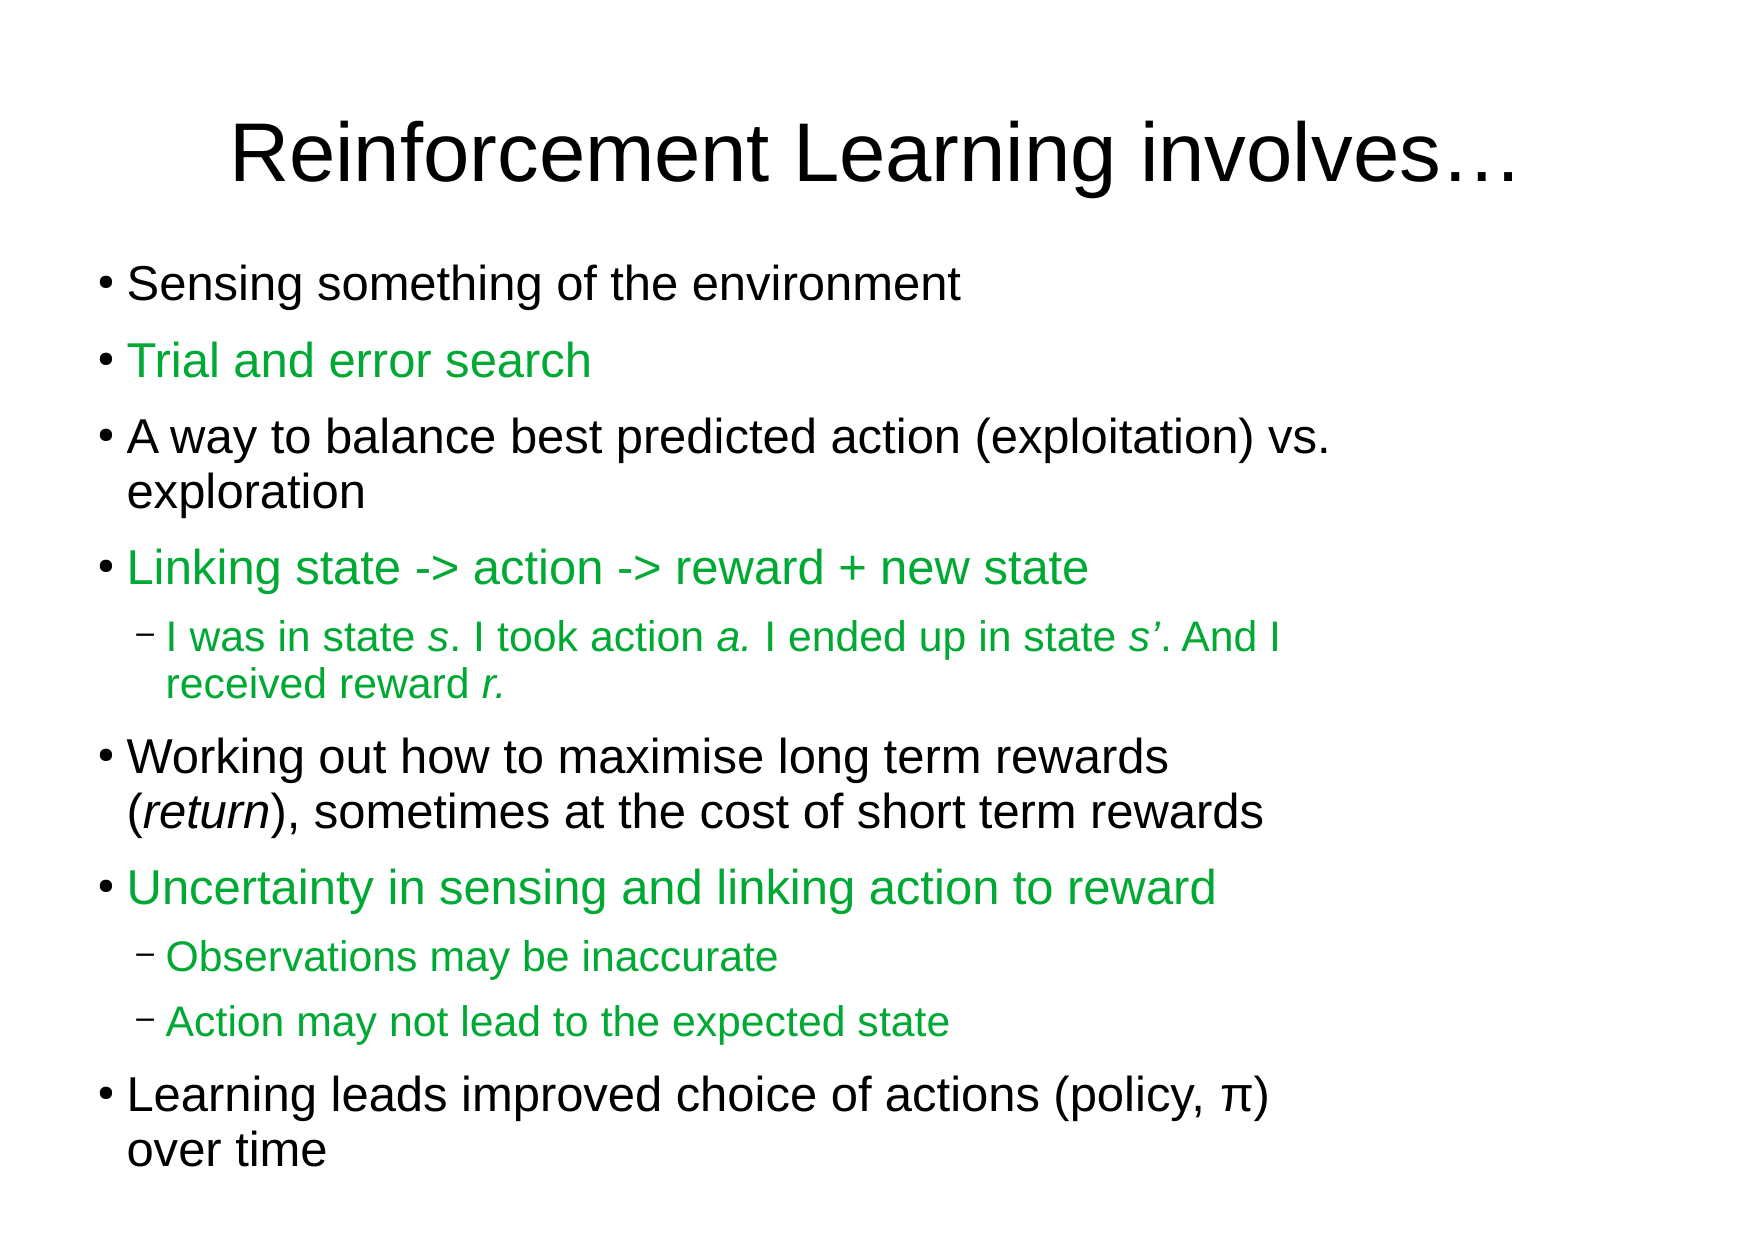

# Reinforcement Learning involves…
Sensing something of the environment
Trial and error search
A way to balance best predicted action (exploitation) vs. exploration
Linking state -> action -> reward + new state
I was in state s. I took action a. I ended up in state s’. And I received reward r.
Working out how to maximise long term rewards (return), sometimes at the cost of short term rewards
Uncertainty in sensing and linking action to reward
Observations may be inaccurate
Action may not lead to the expected state
Learning leads improved choice of actions (policy, π) over time